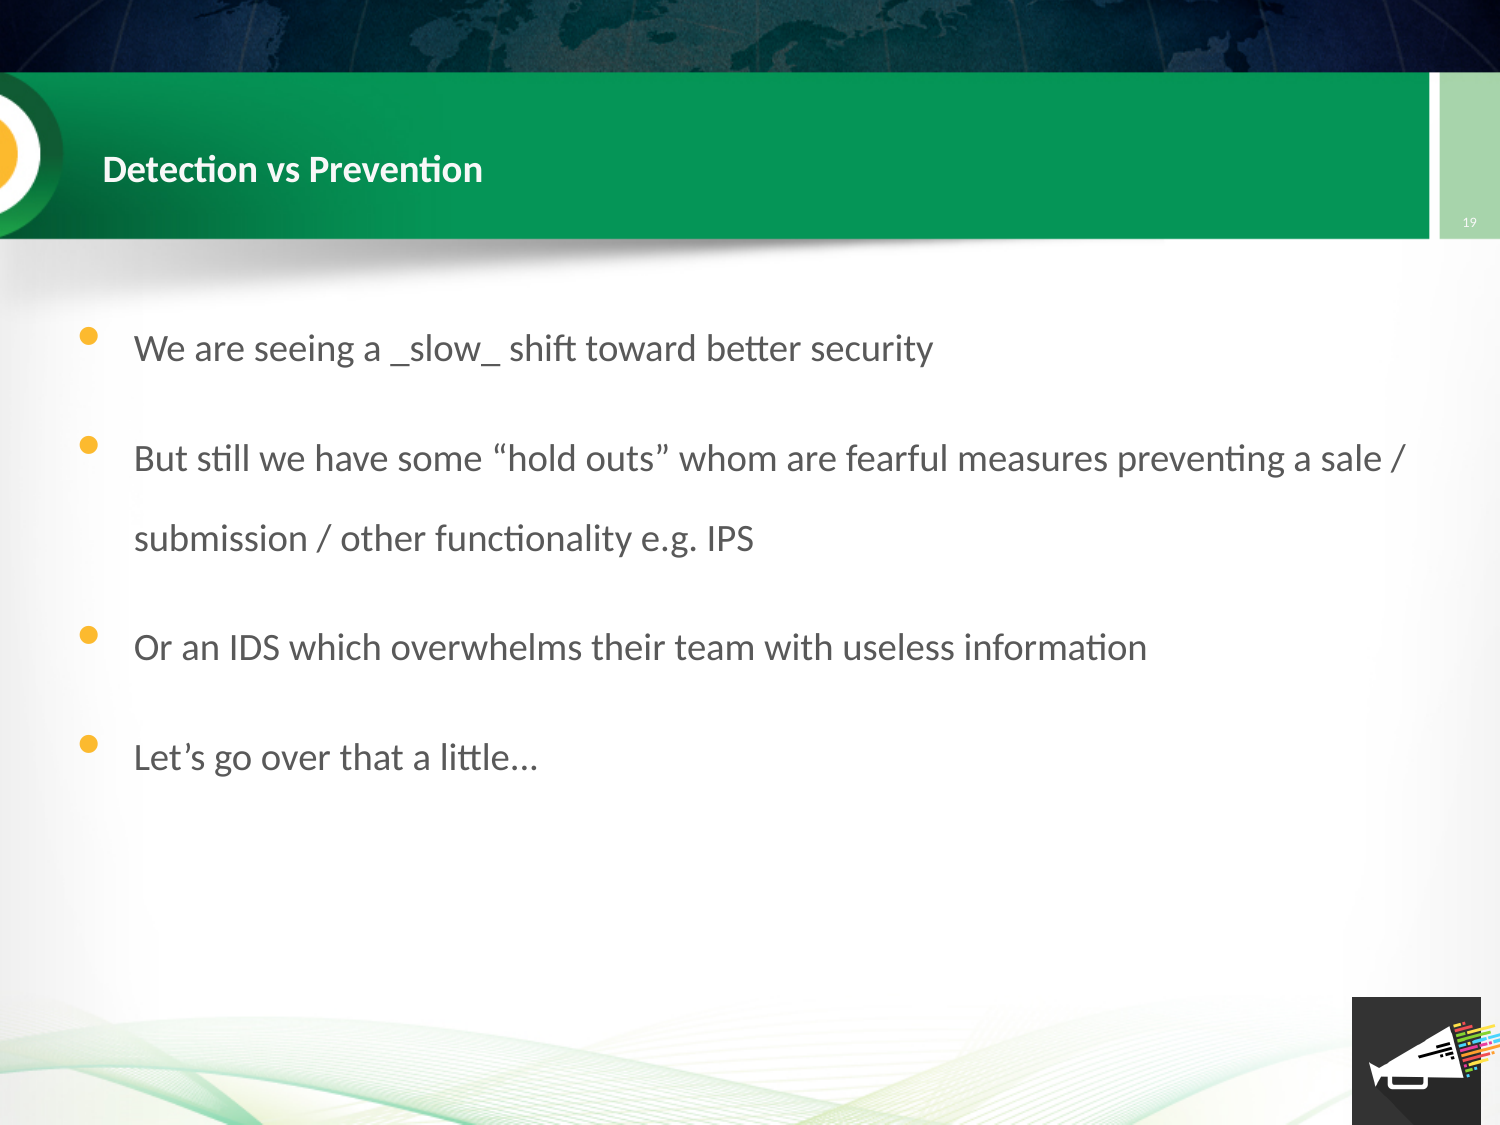

# Detection vs Prevention
We are seeing a _slow_ shift toward better security
But still we have some “hold outs” whom are fearful measures preventing a sale / submission / other functionality e.g. IPS
Or an IDS which overwhelms their team with useless information
Let’s go over that a little...